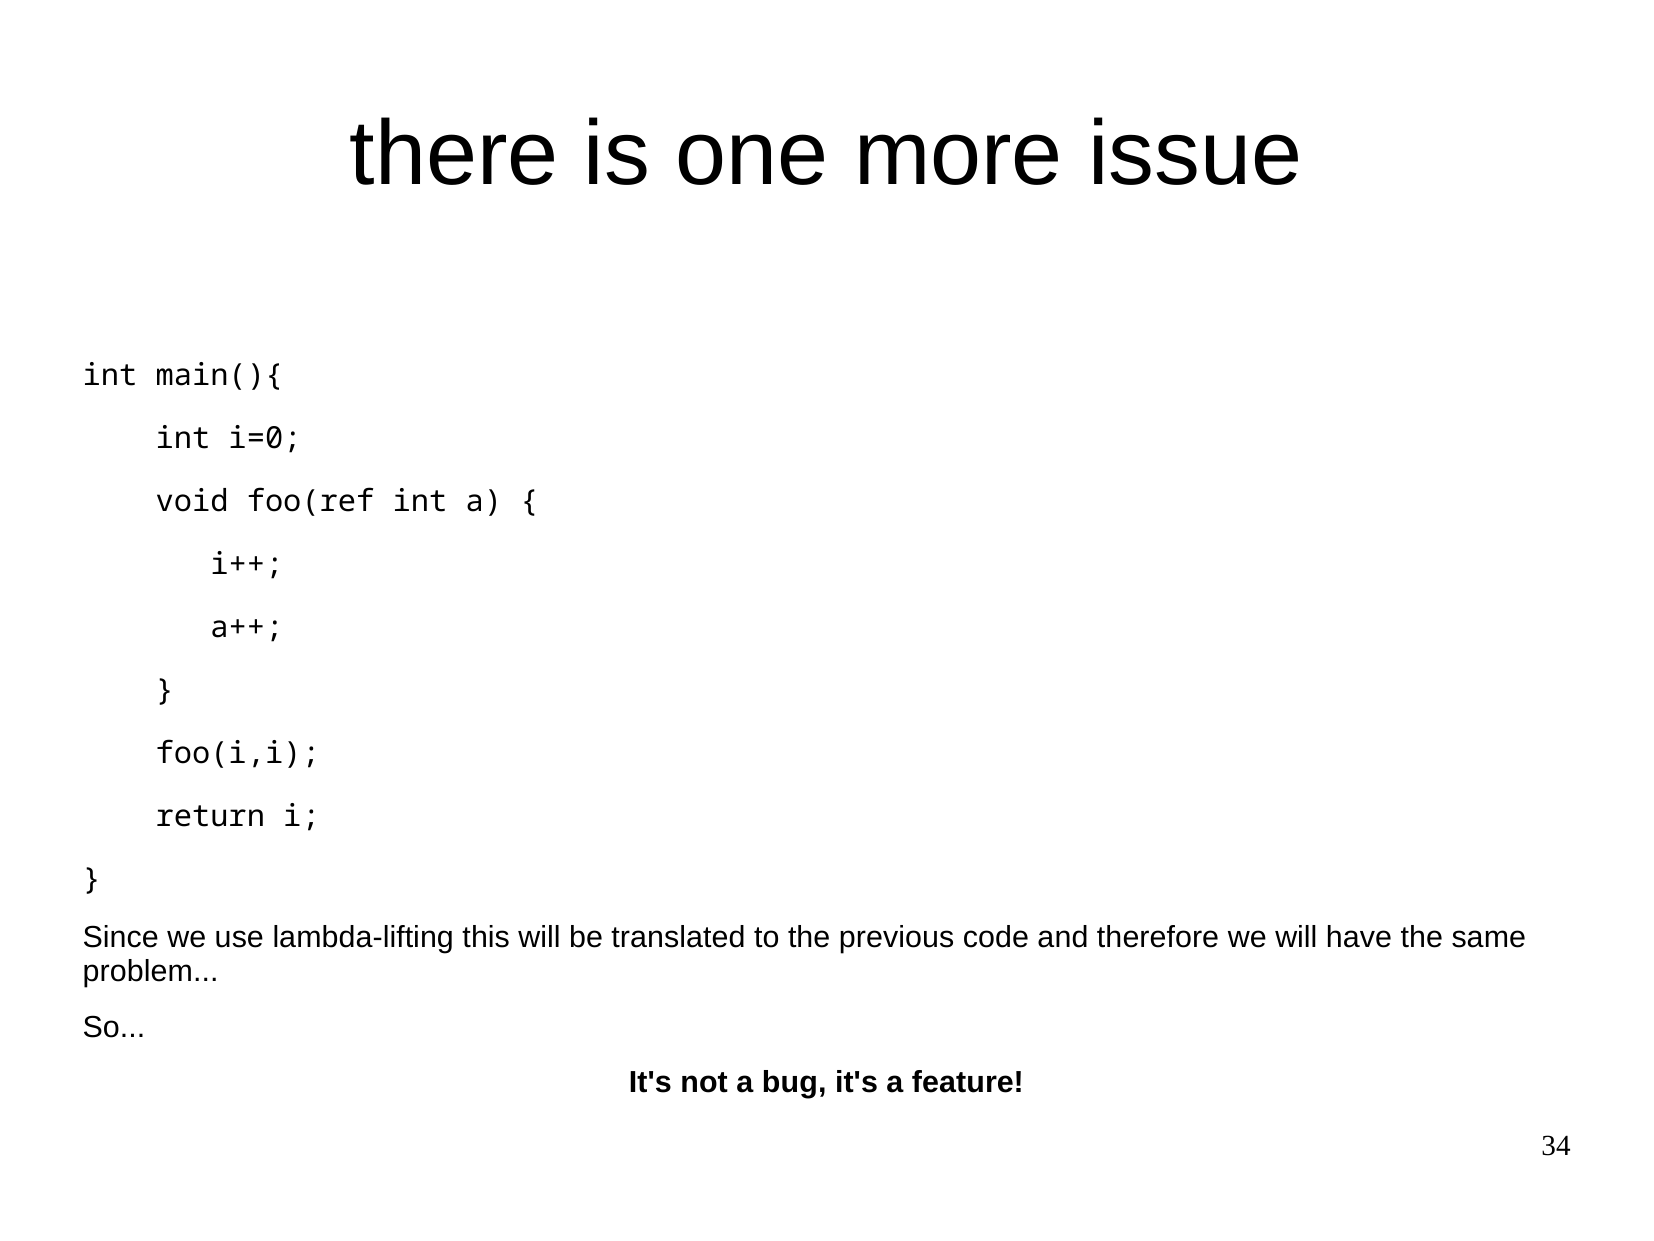

# there is one more issue
int main(){
 int i=0;
 void foo(ref int a) {
 i++;
 a++;
 }
 foo(i,i);
 return i;
}
Since we use lambda-lifting this will be translated to the previous code and therefore we will have the same problem...
So...
It's not a bug, it's a feature!
34